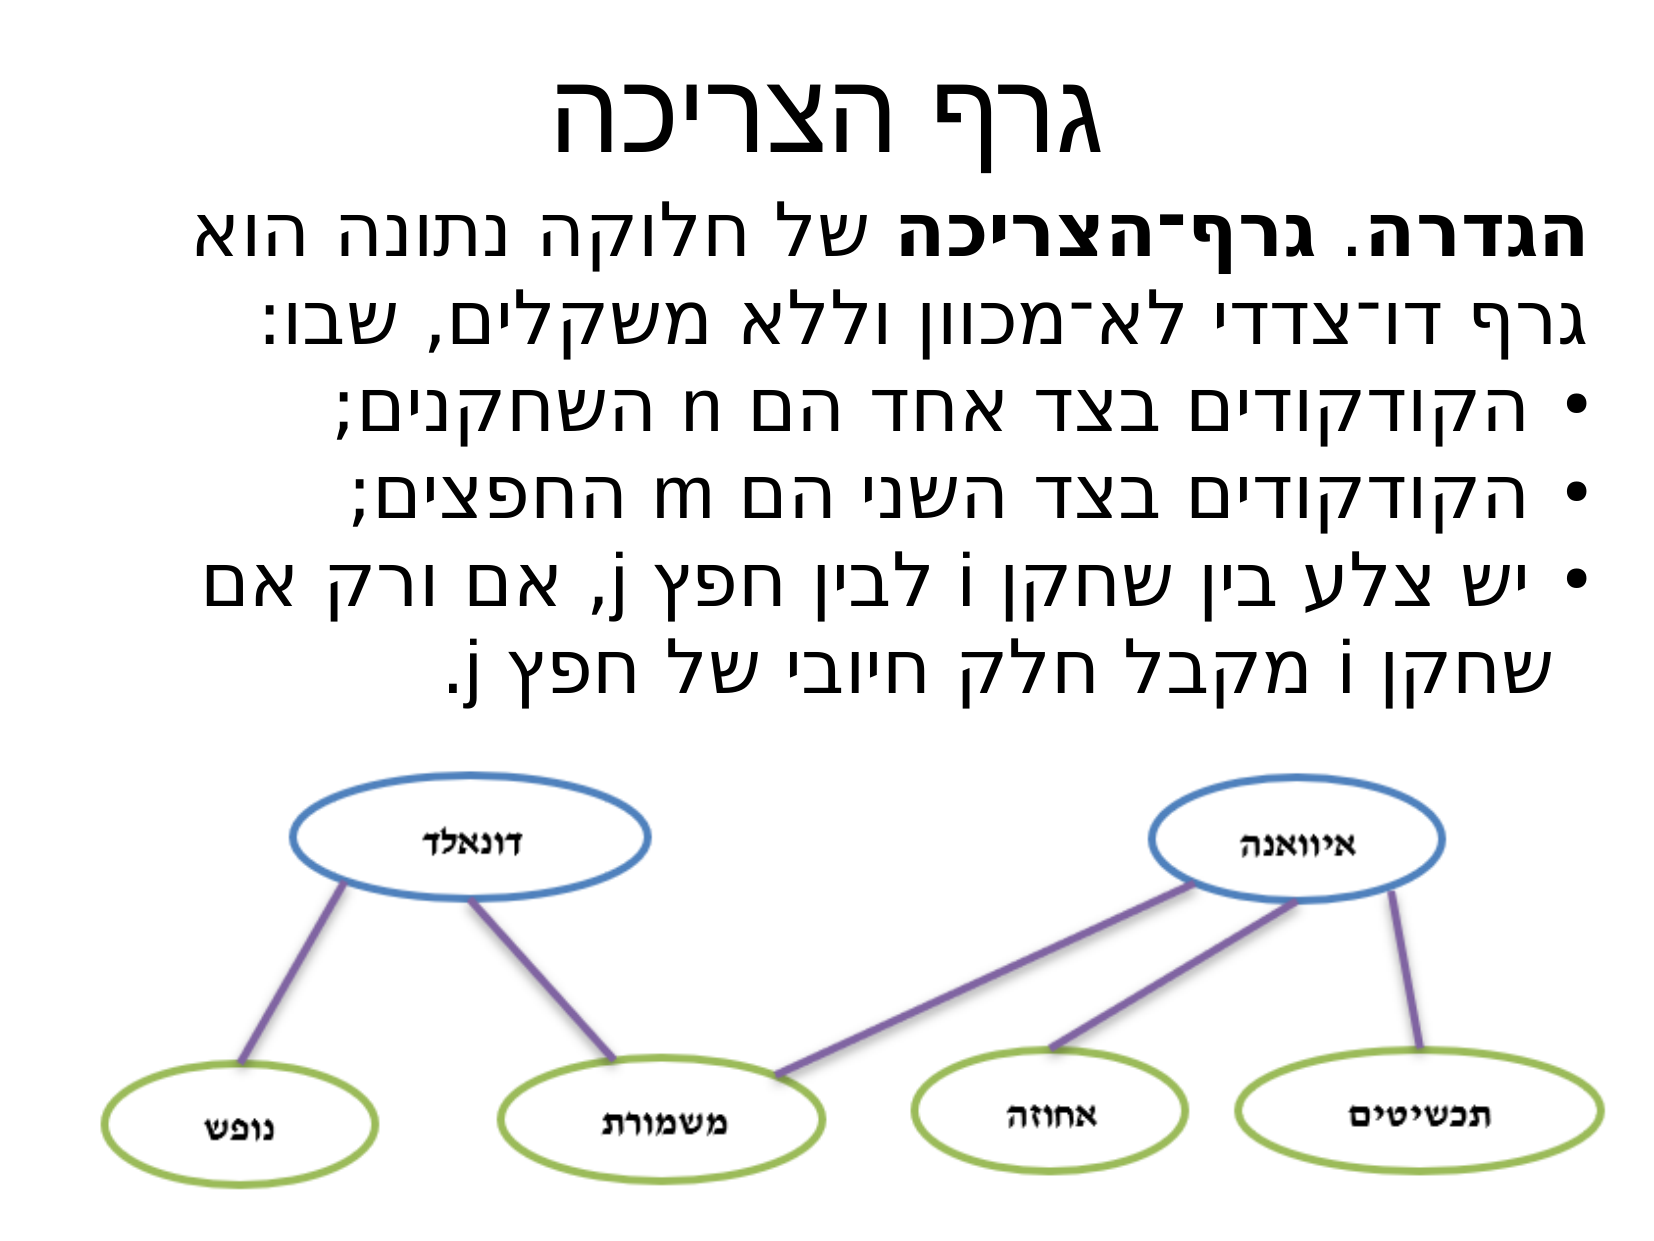

# גרף הצריכה
הגדרה. גרף־הצריכה של חלוקה נתונה הוא גרף דו־צדדי לא־מכוון וללא משקלים, שבו:
 הקודקודים בצד אחד הם n השחקנים;
 הקודקודים בצד השני הם m החפצים;
 יש צלע בין שחקן i לבין חפץ j, אם ורק אם שחקן i מקבל חלק חיובי של חפץ j.